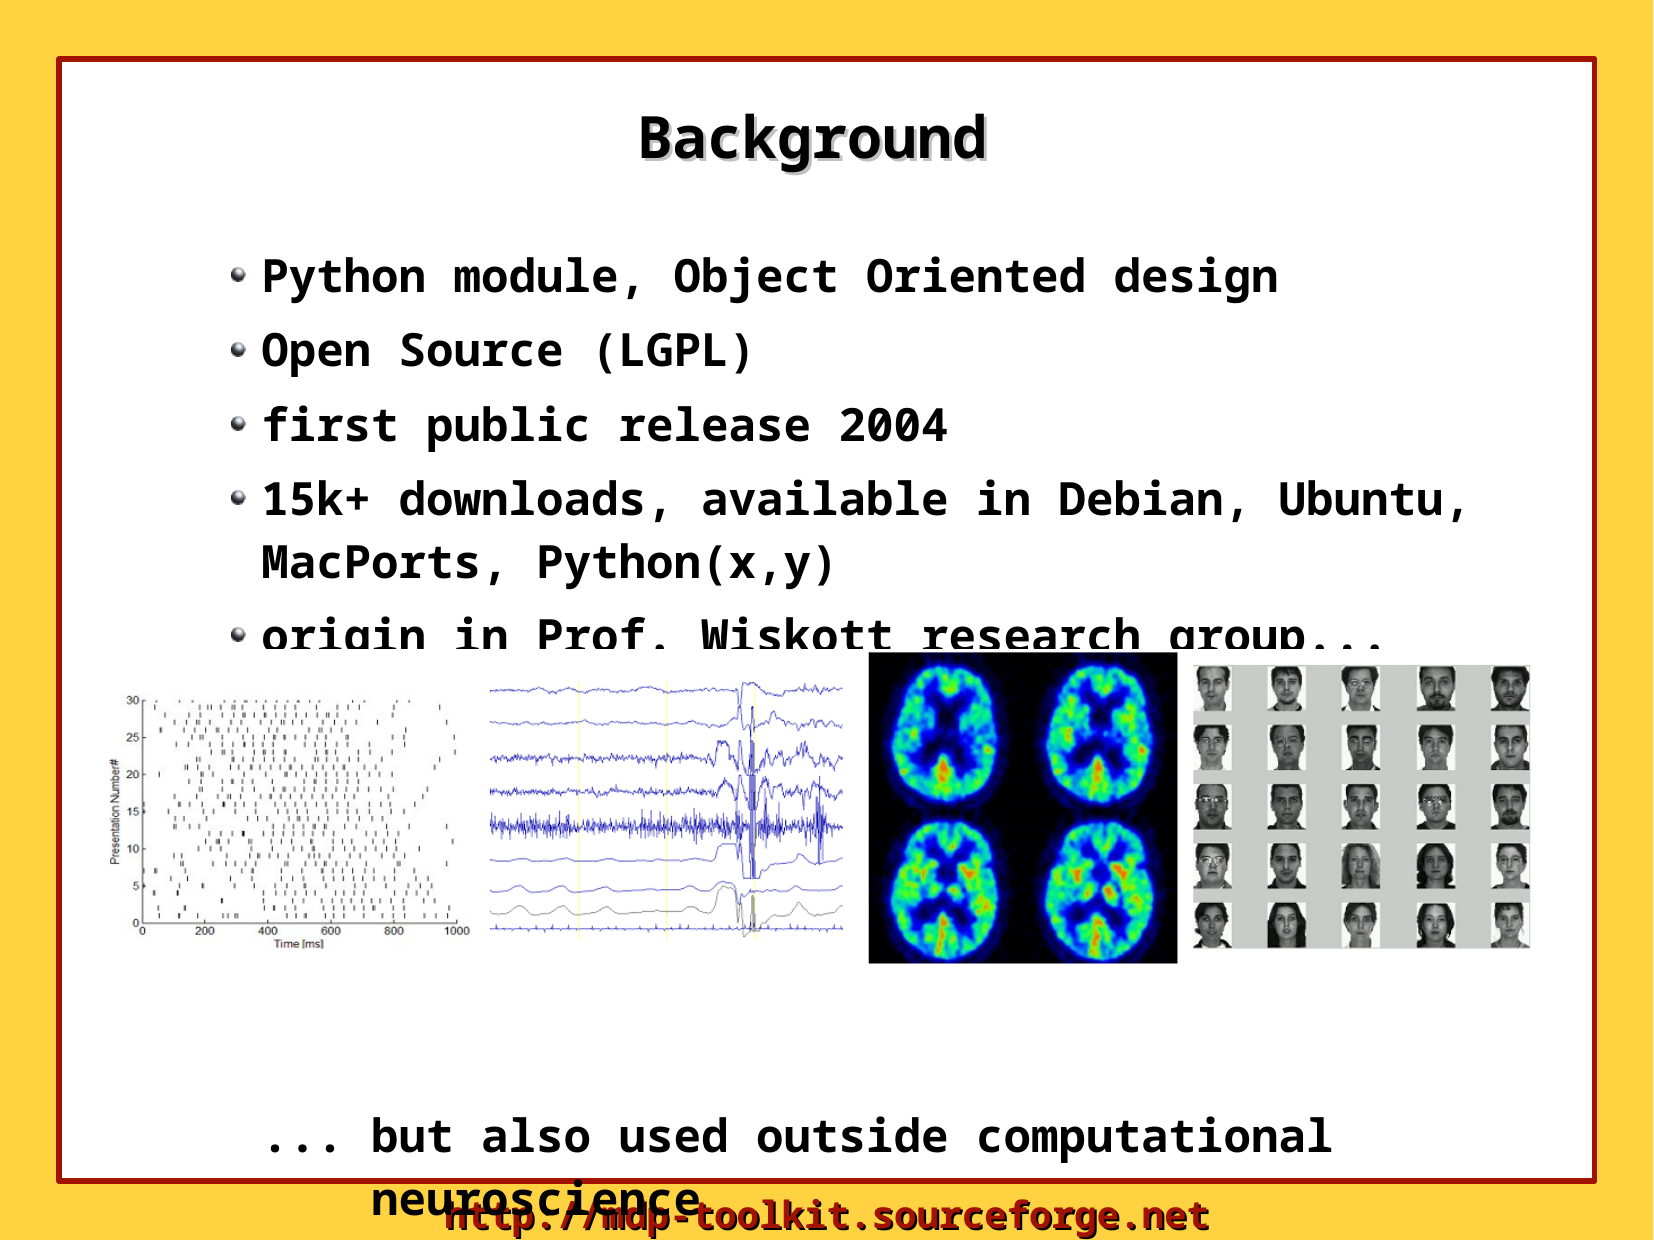

Background
Python module, Object Oriented design
Open Source (LGPL)
first public release 2004
15k+ downloads, available in Debian, Ubuntu,
MacPorts, Python(x,y)
origin in Prof. Wiskott research group...
... but also used outside computational
 neuroscience